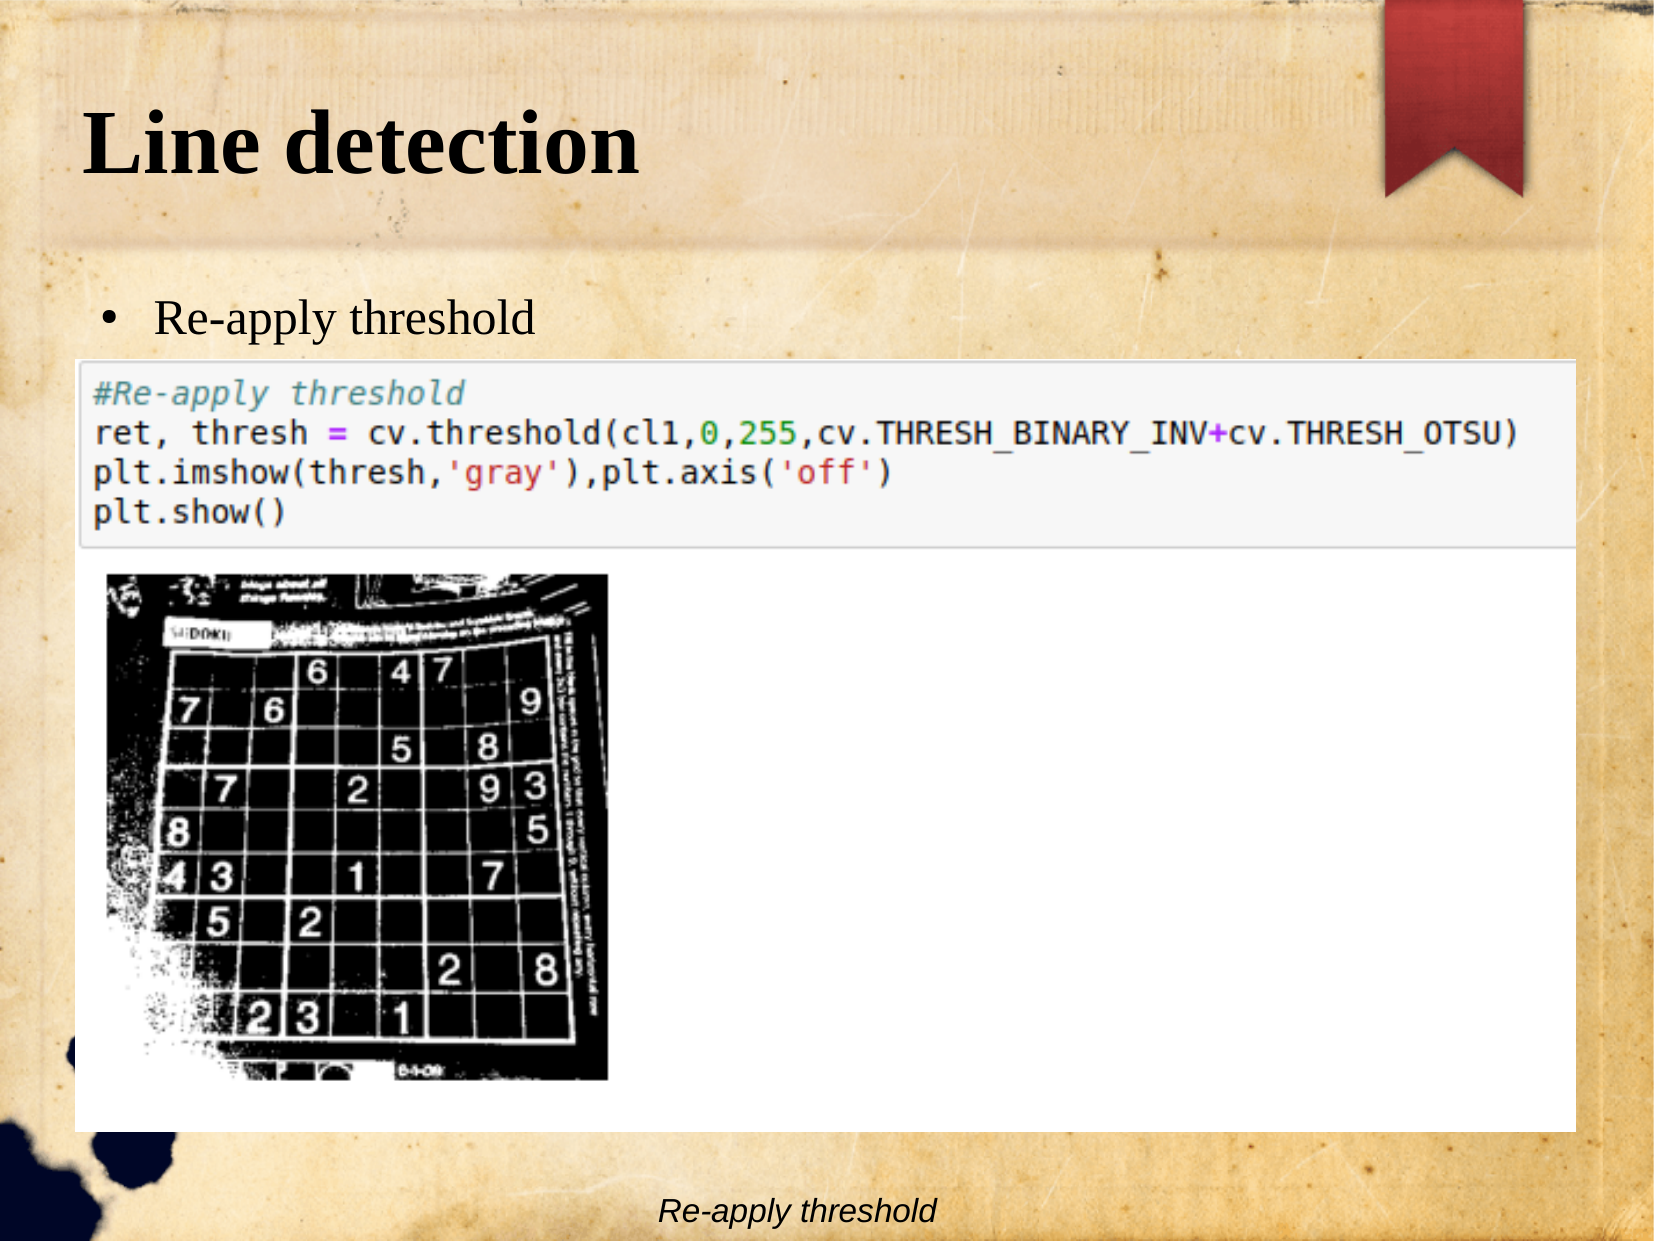

# Line detection
Re-apply threshold
Re-apply threshold